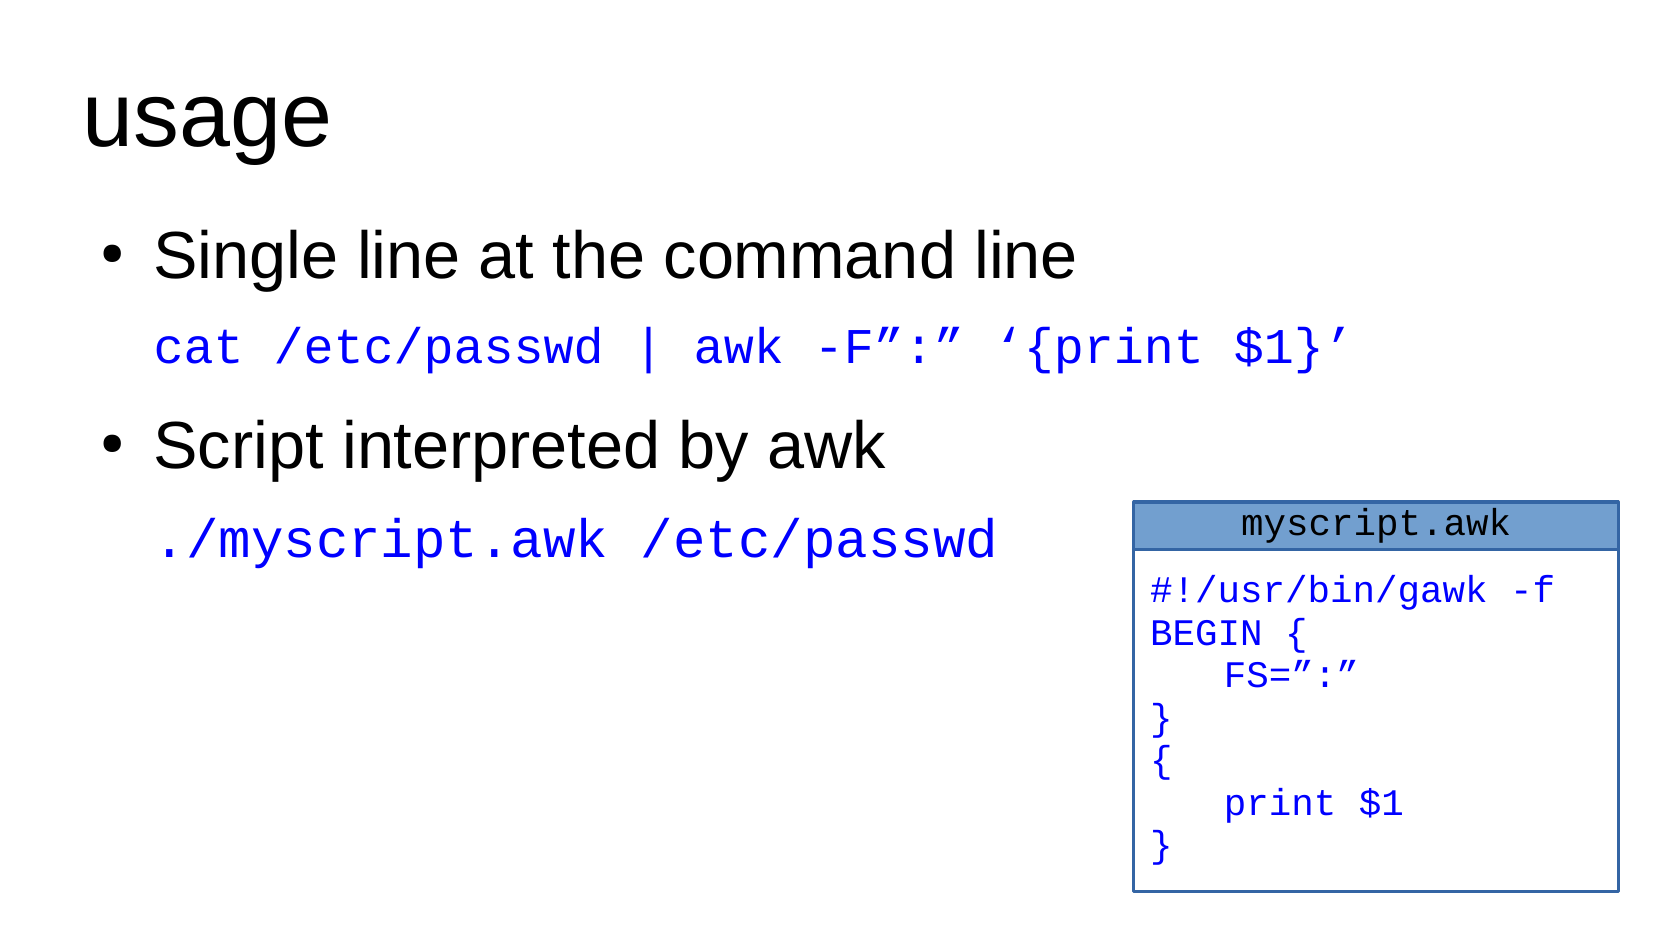

# usage
Single line at the command line
cat /etc/passwd | awk -F”:” ‘{print $1}’
Script interpreted by awk
./myscript.awk /etc/passwd
myscript.awk
#!/usr/bin/gawk -f
BEGIN {
	FS=”:”
}
{
	print $1
}